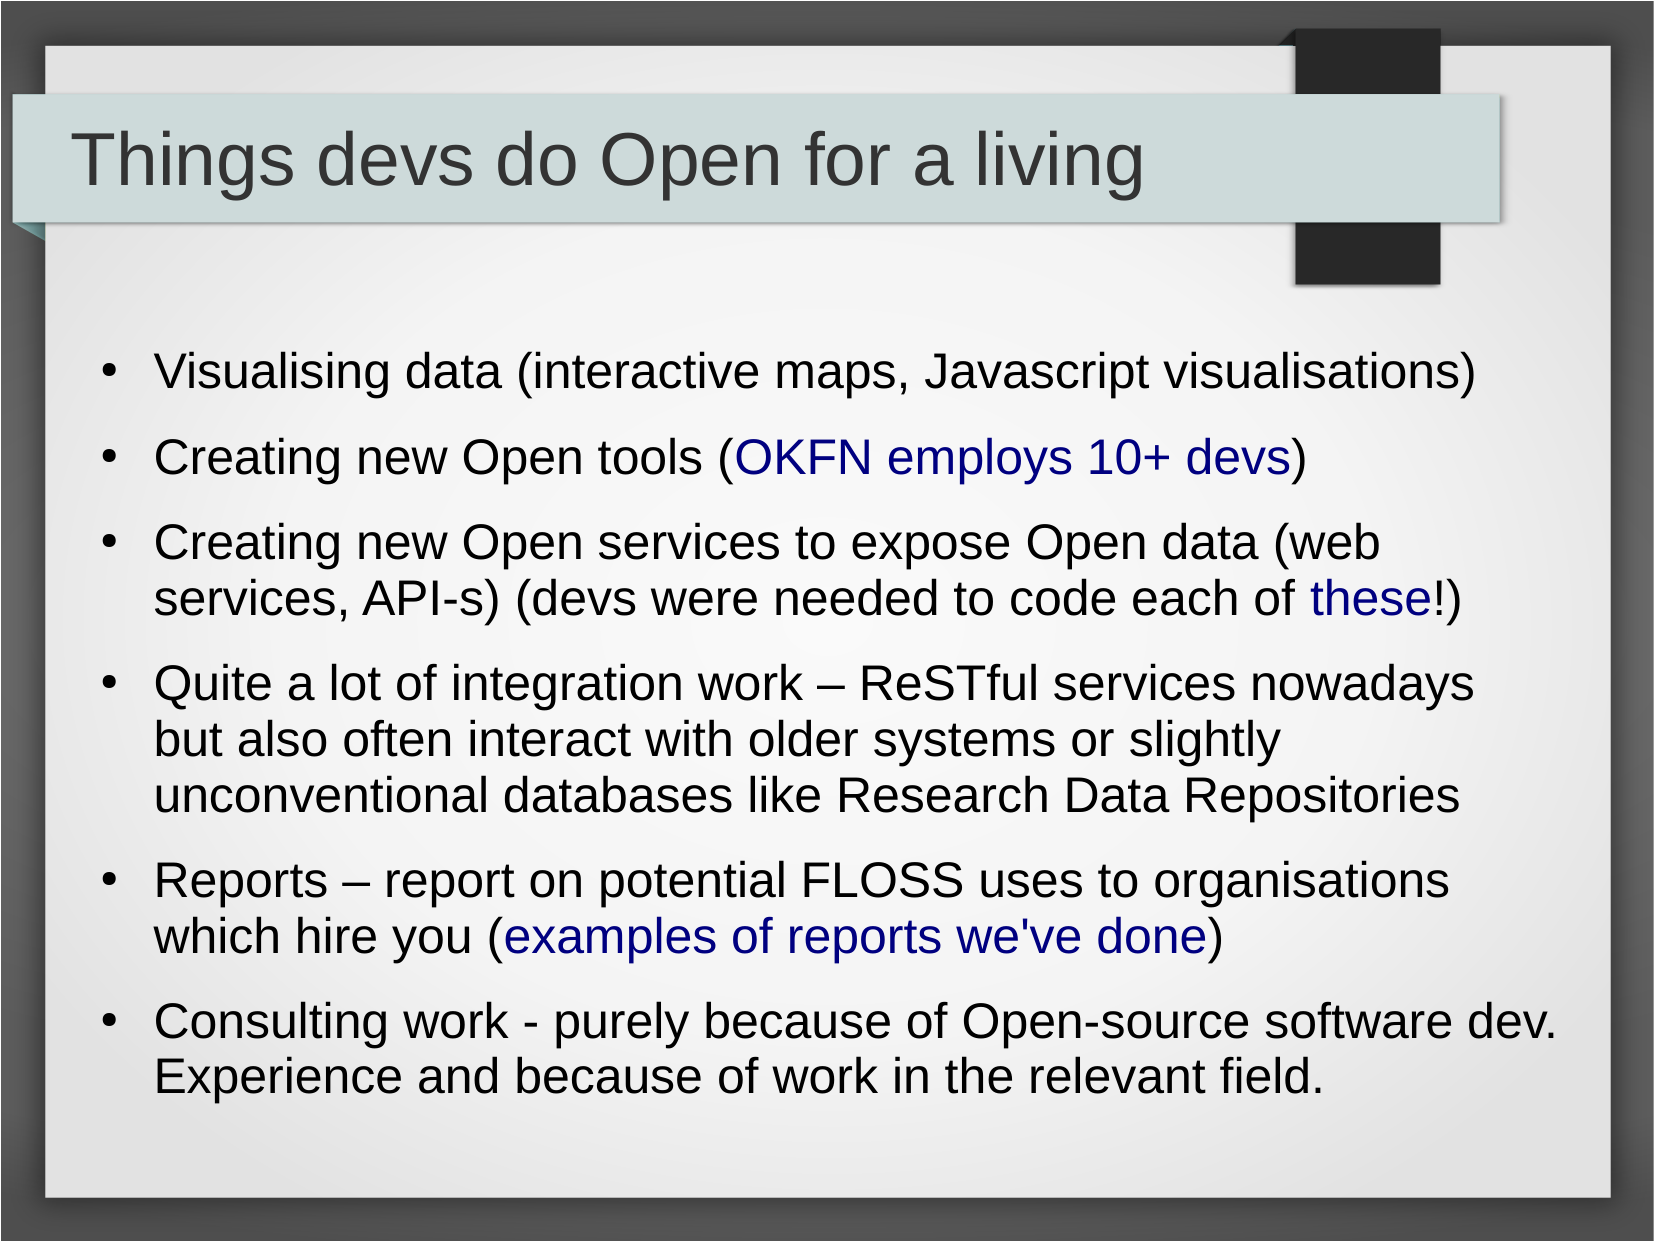

# Things devs do Open for a living
Visualising data (interactive maps, Javascript visualisations)
Creating new Open tools (OKFN employs 10+ devs)
Creating new Open services to expose Open data (web services, API-s) (devs were needed to code each of these!)
Quite a lot of integration work – ReSTful services nowadays but also often interact with older systems or slightly unconventional databases like Research Data Repositories
Reports – report on potential FLOSS uses to organisations which hire you (examples of reports we've done)
Consulting work - purely because of Open-source software dev. Experience and because of work in the relevant field.